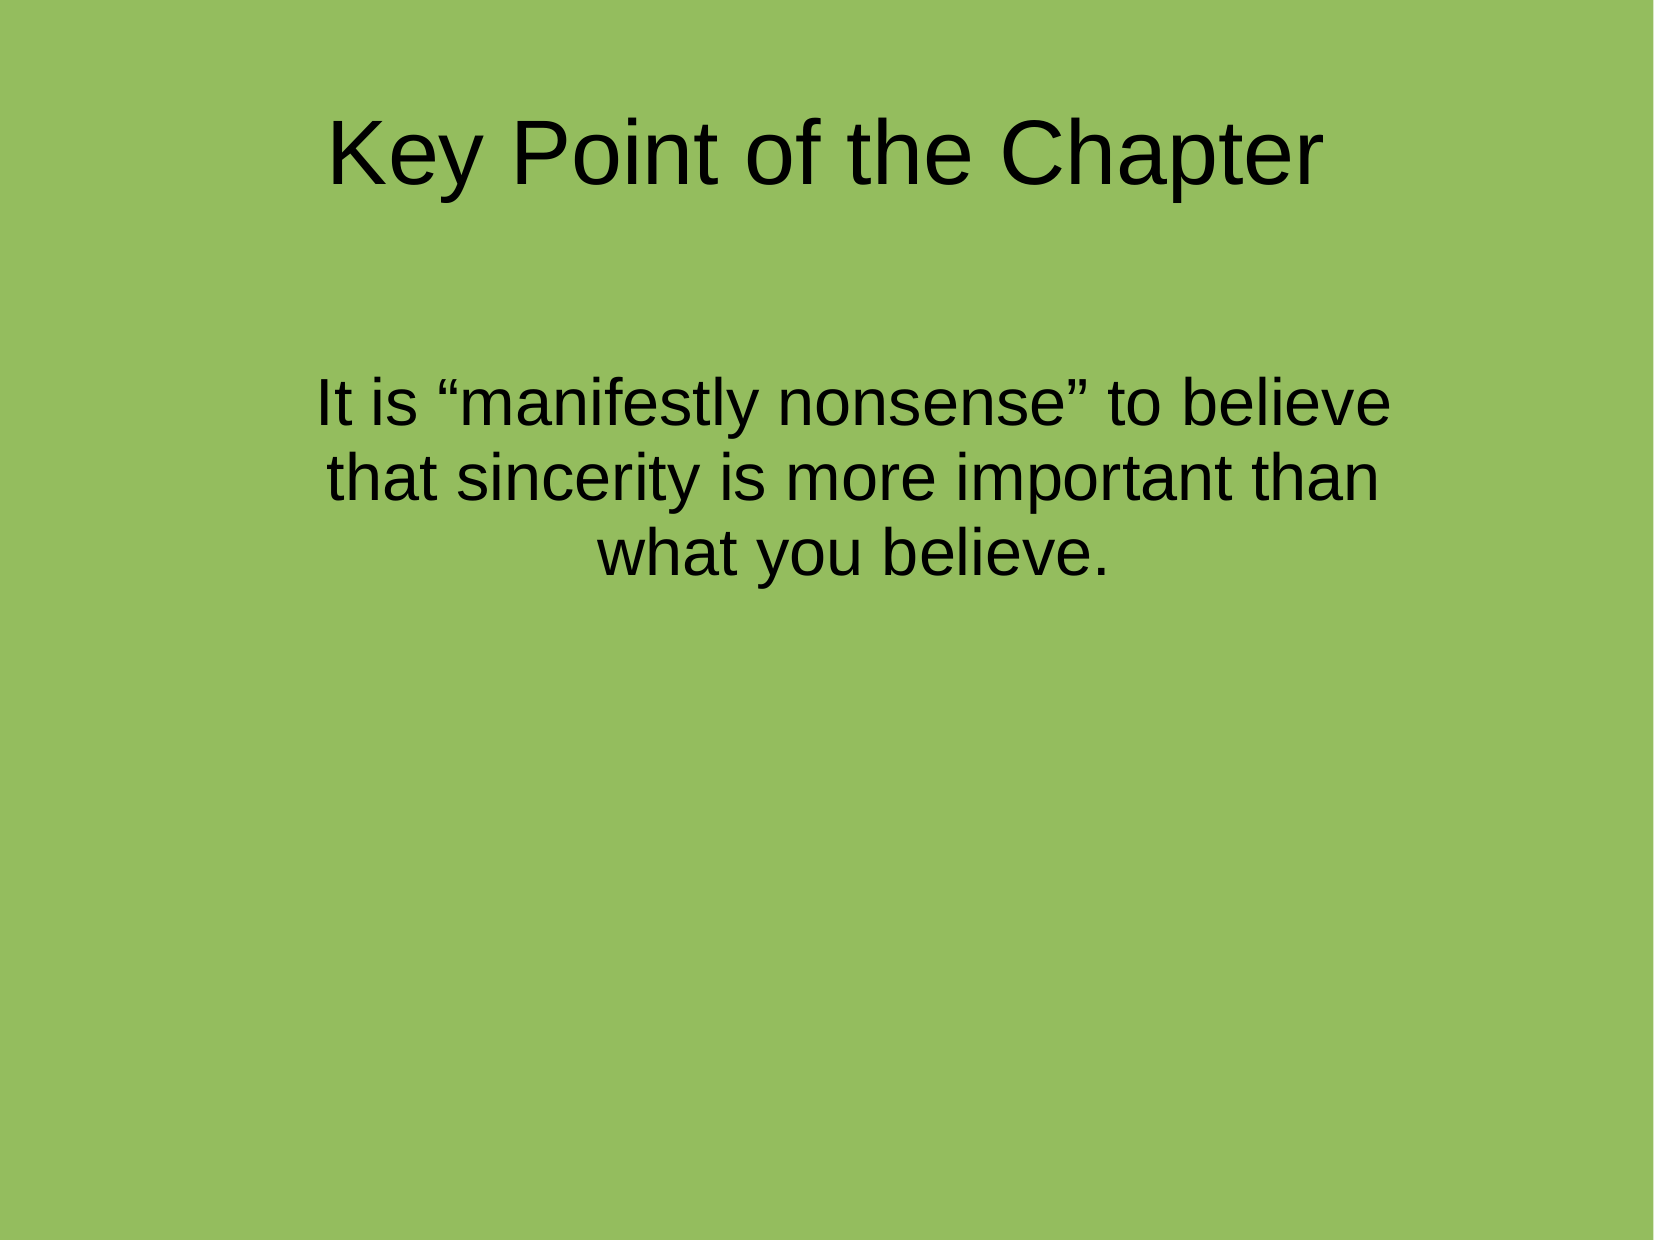

# Key Point of the Chapter
It is “manifestly nonsense” to believe that sincerity is more important than what you believe.